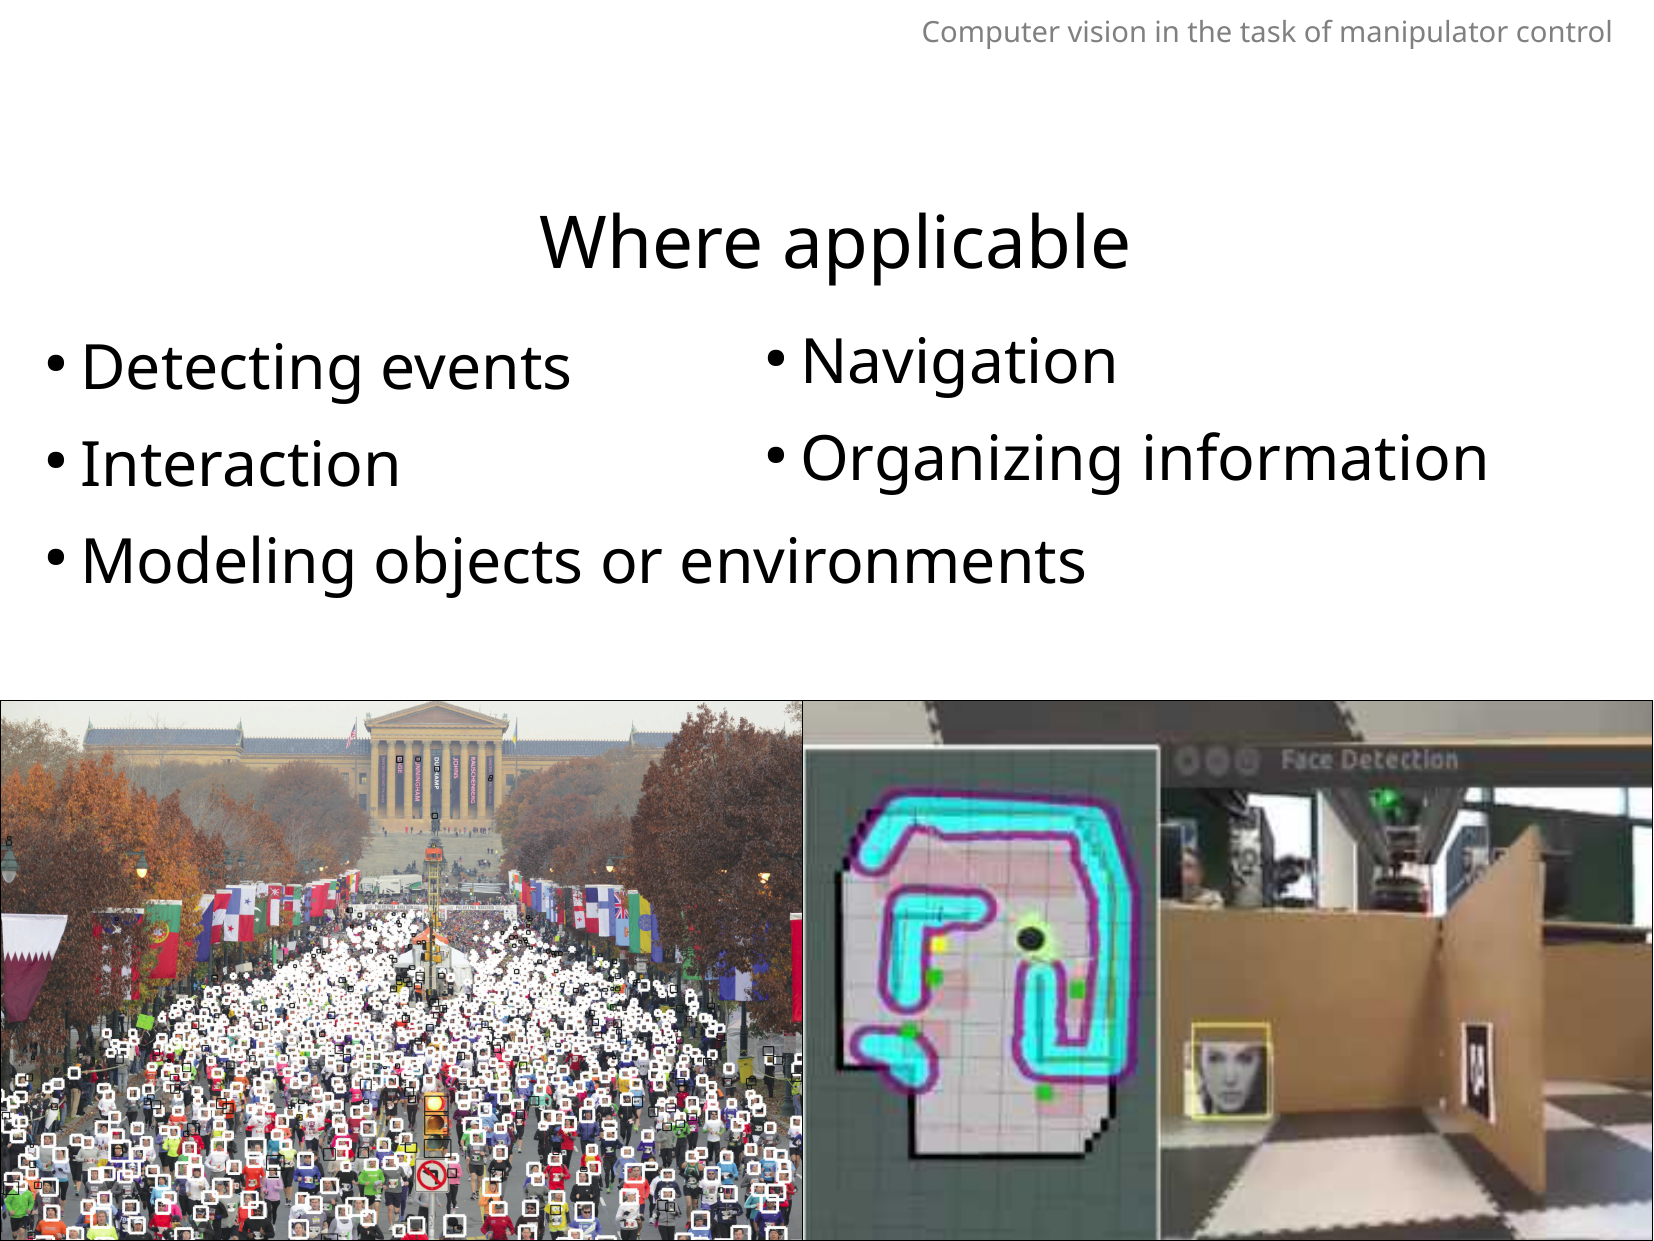

Computer vision in the task of manipulator control
Where applicable
Navigation
Organizing information
Detecting events
Interaction
Modeling objects or environments